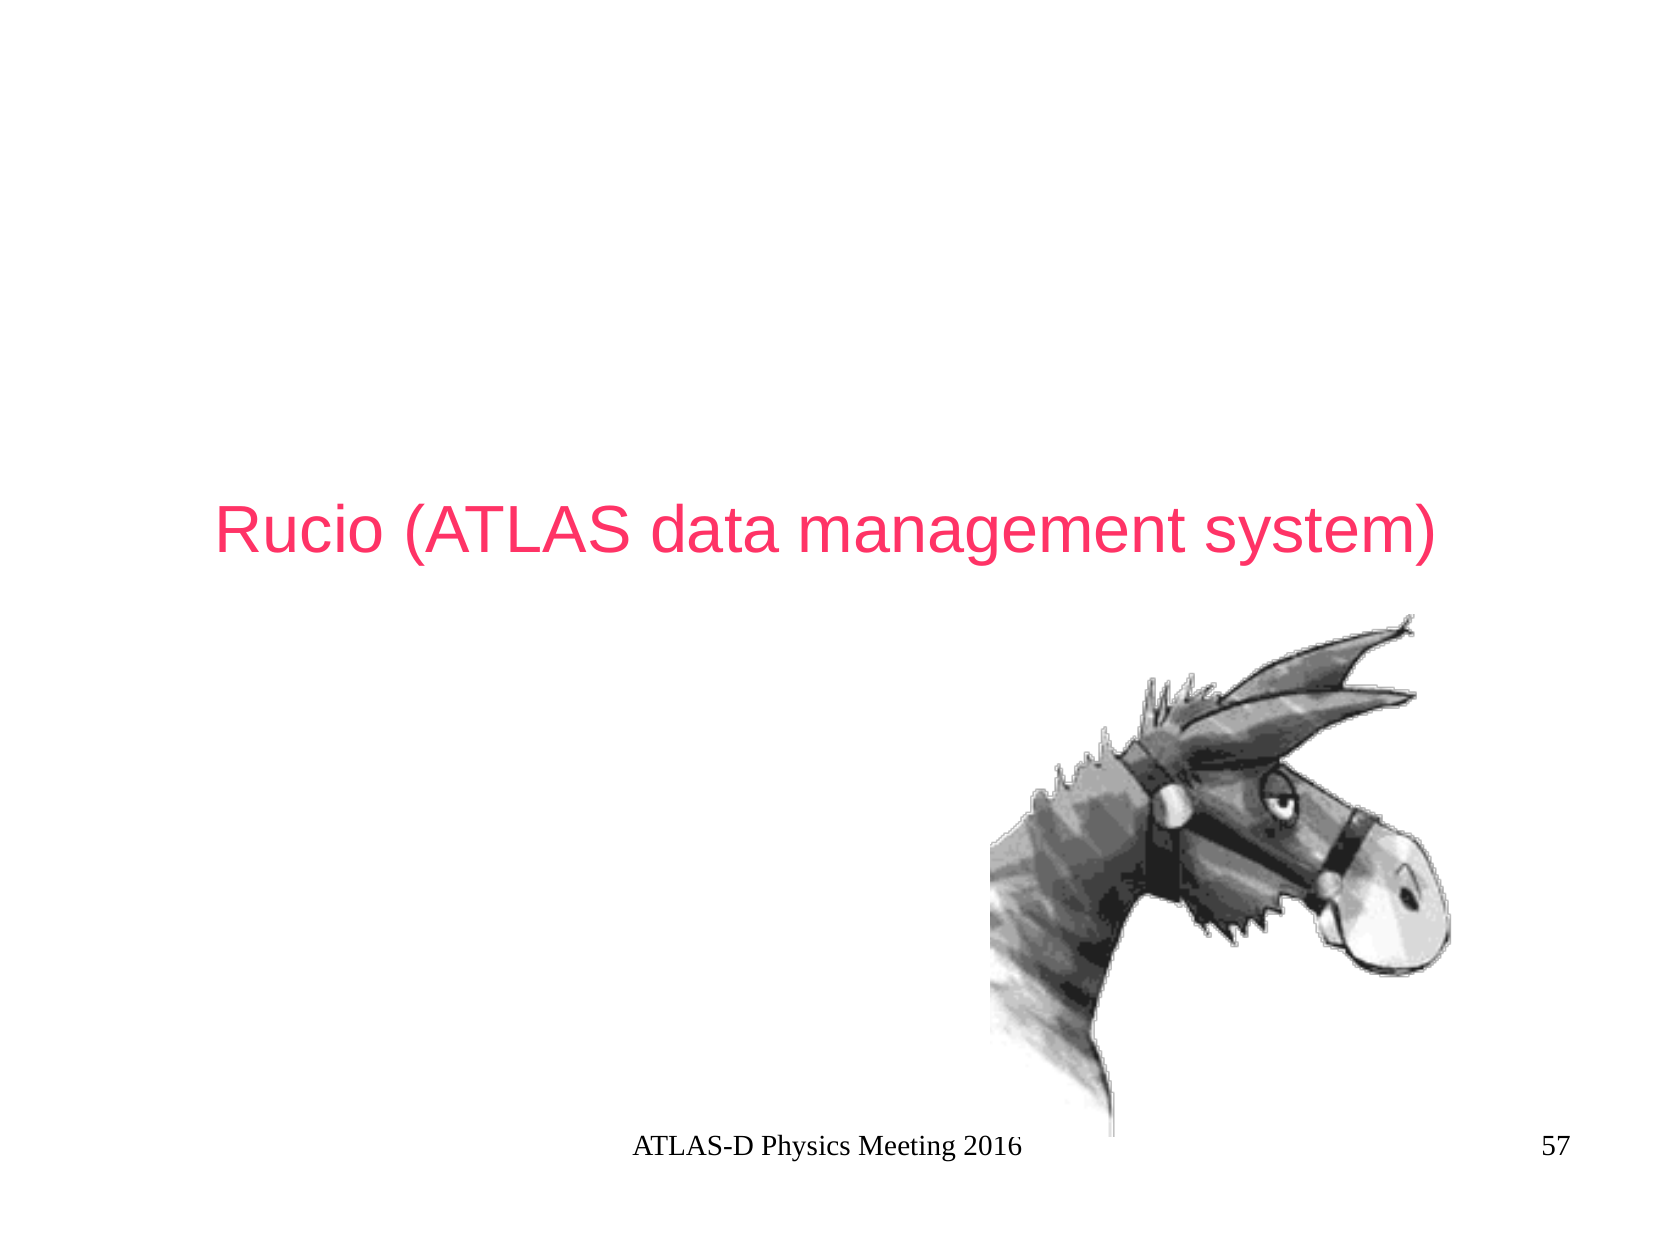

# Rucio (ATLAS data management system)
ATLAS-D Physics Meeting 2016
57